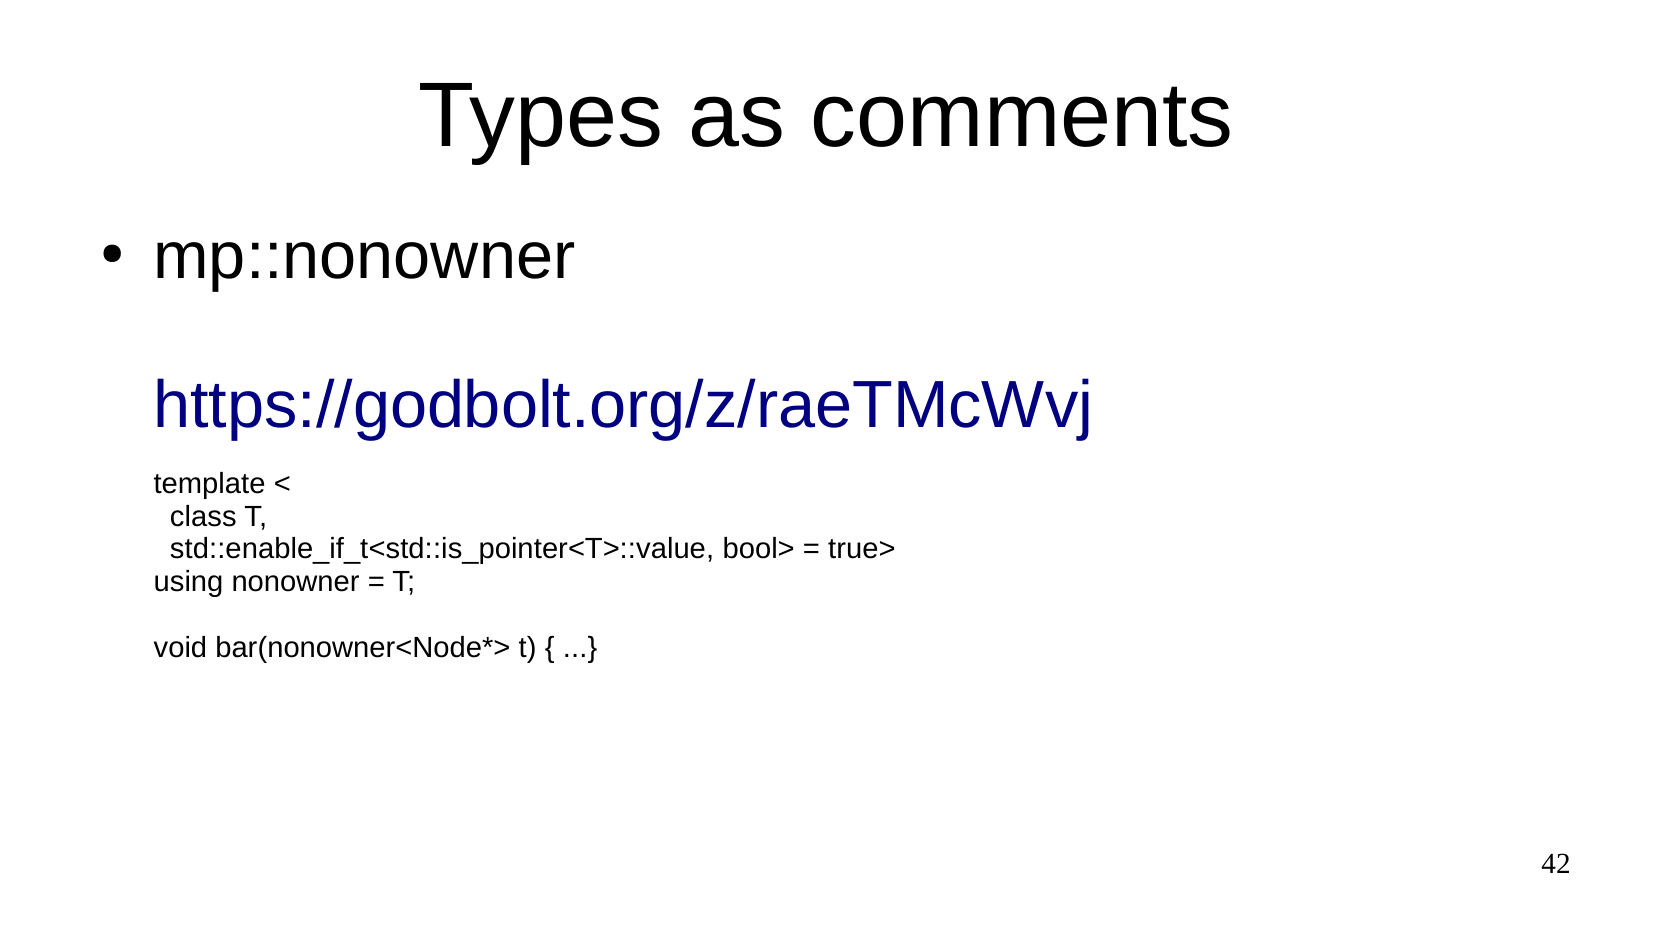

# Types as comments
mp::nonowner
https://godbolt.org/z/raeTMcWvj
template <
 class T,
 std::enable_if_t<std::is_pointer<T>::value, bool> = true>
using nonowner = T;
void bar(nonowner<Node*> t) { ...}
42